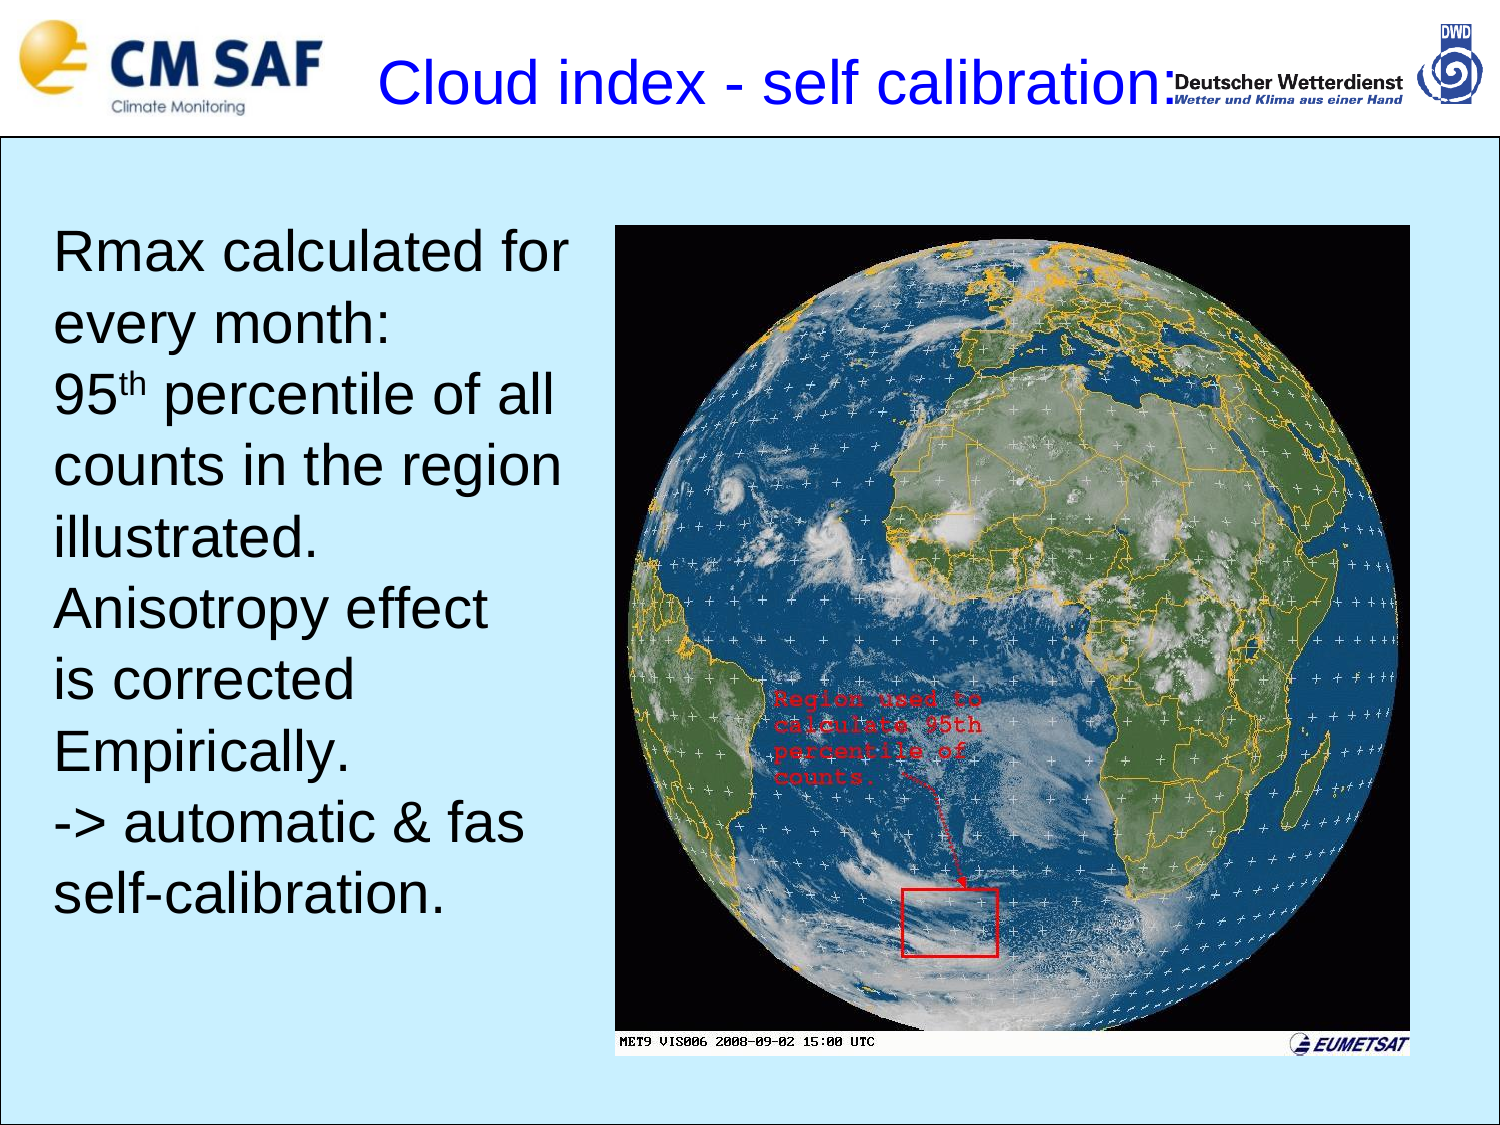

Cloud index - self calibration:
Rmax calculated for
every month:
95th percentile of all
counts in the region
illustrated.
Anisotropy effect
is corrected
Empirically.
-> automatic & fas
self-calibration.